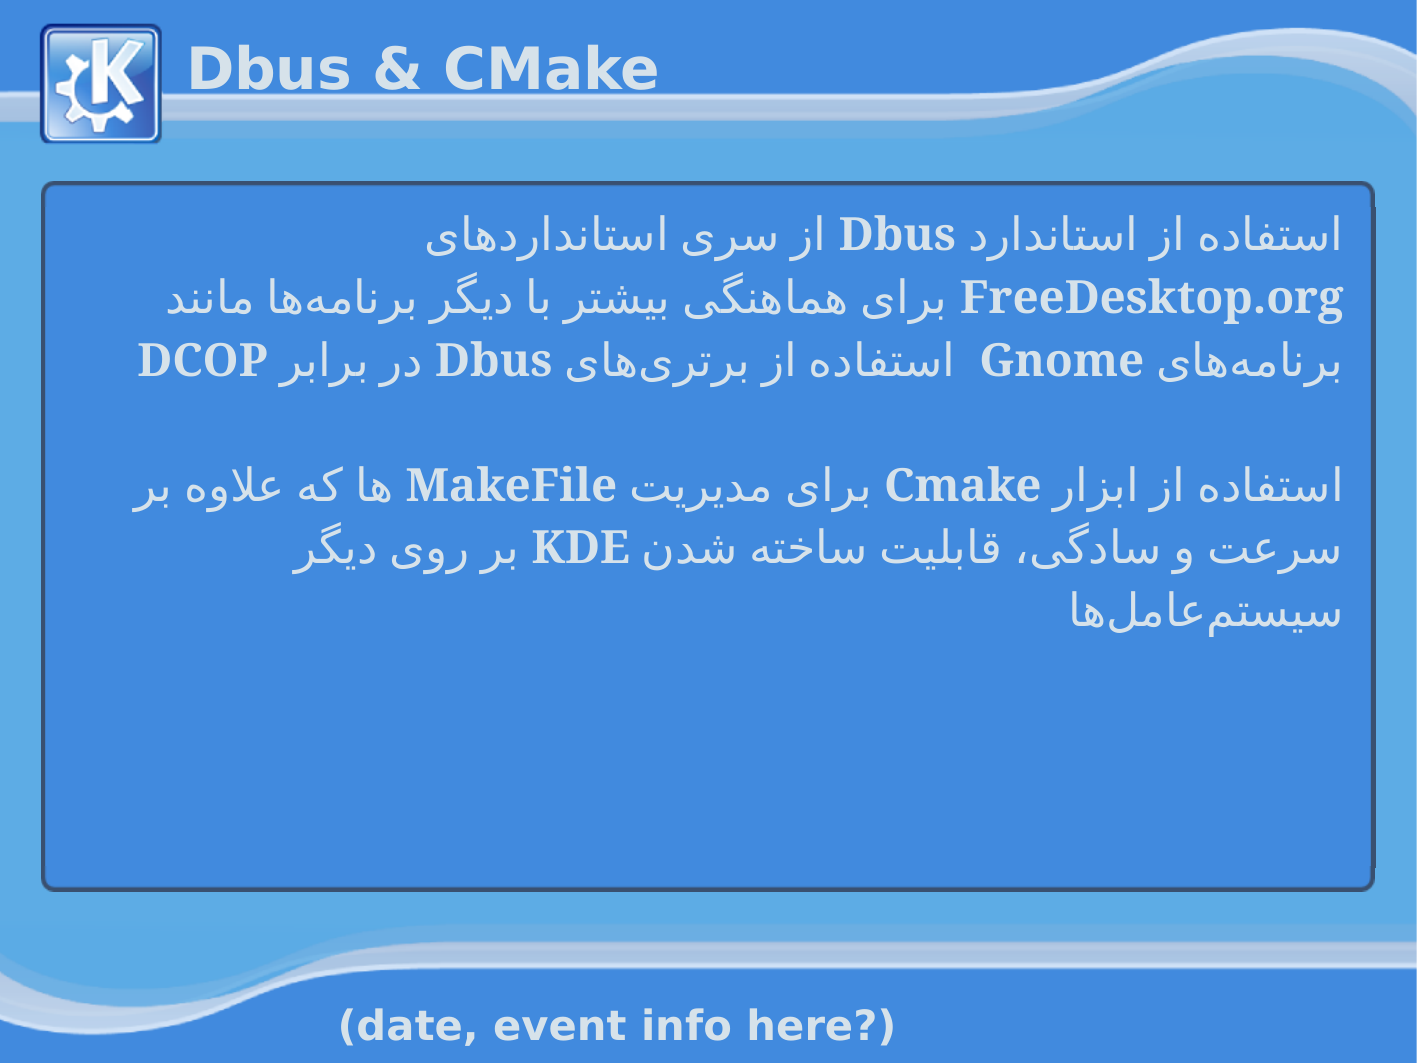

Dbus & CMake
استفاده از استاندارد Dbus از سری استاندارد‌های FreeDesktop.org برای هماهنگی بیشتر با دیگر برنامه‌ها مانند برنامه‌های Gnome استفاده از برتری‌های Dbus در برابر DCOP
استفاده از ابزار Cmake برای مدیریت MakeFile ها که علاوه بر سرعت و سادگی، قابلیت ساخته شدن KDE بر روی دیگر سیستم‌عامل‌ها